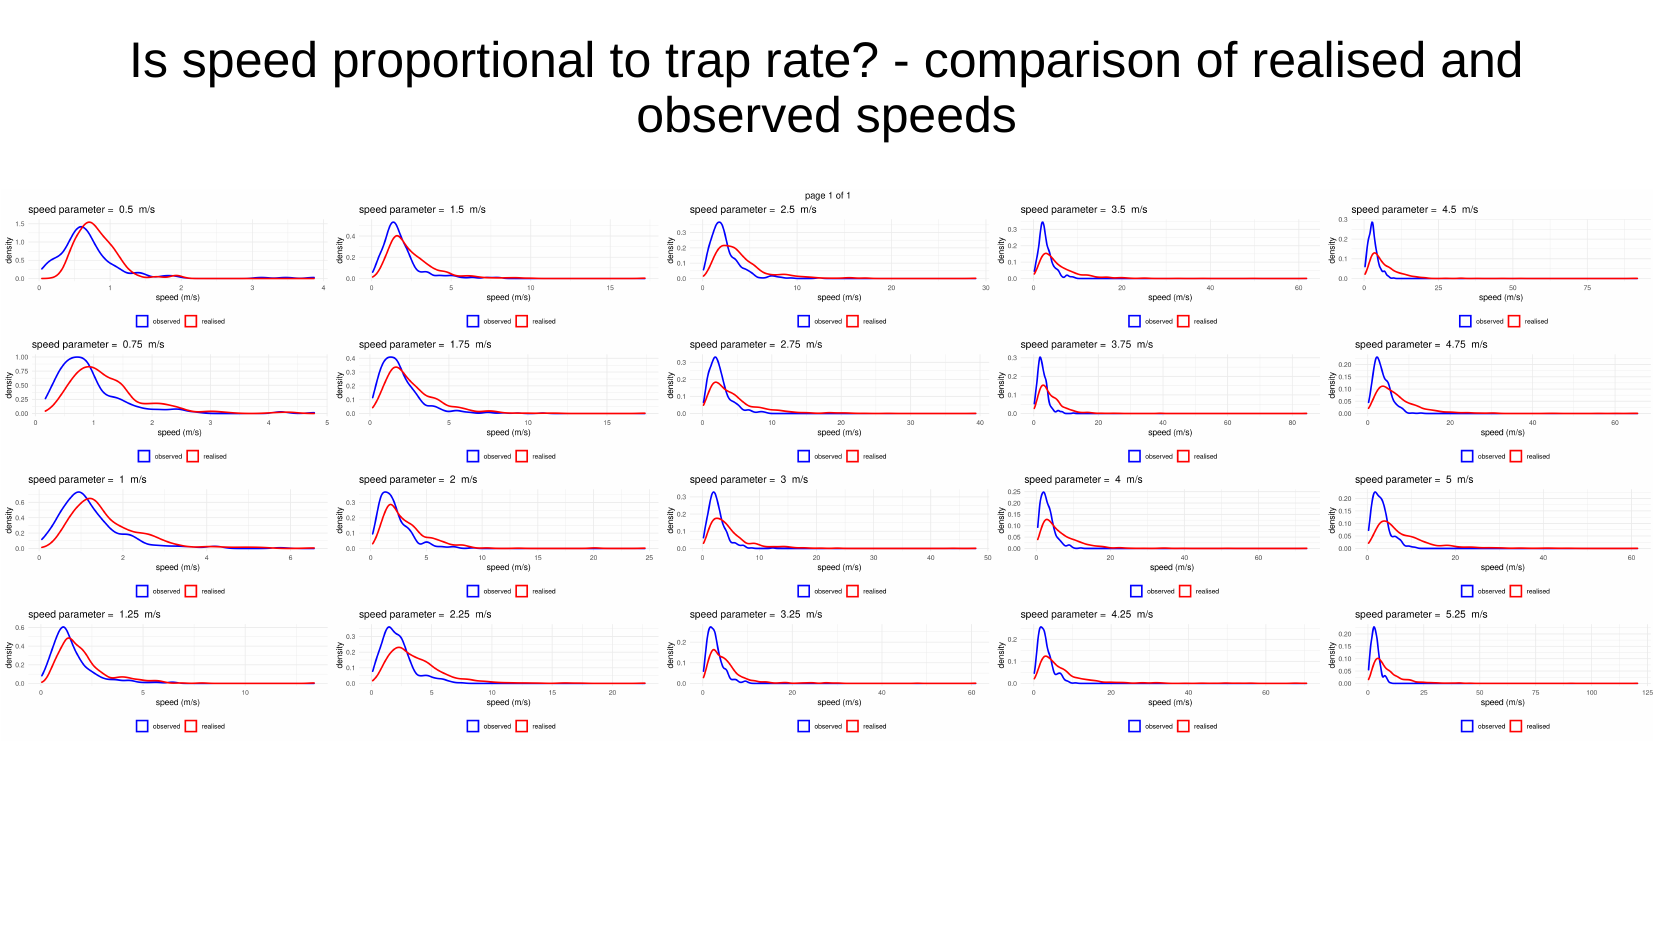

# Is speed proportional to trap rate? - comparison of realised and observed speeds